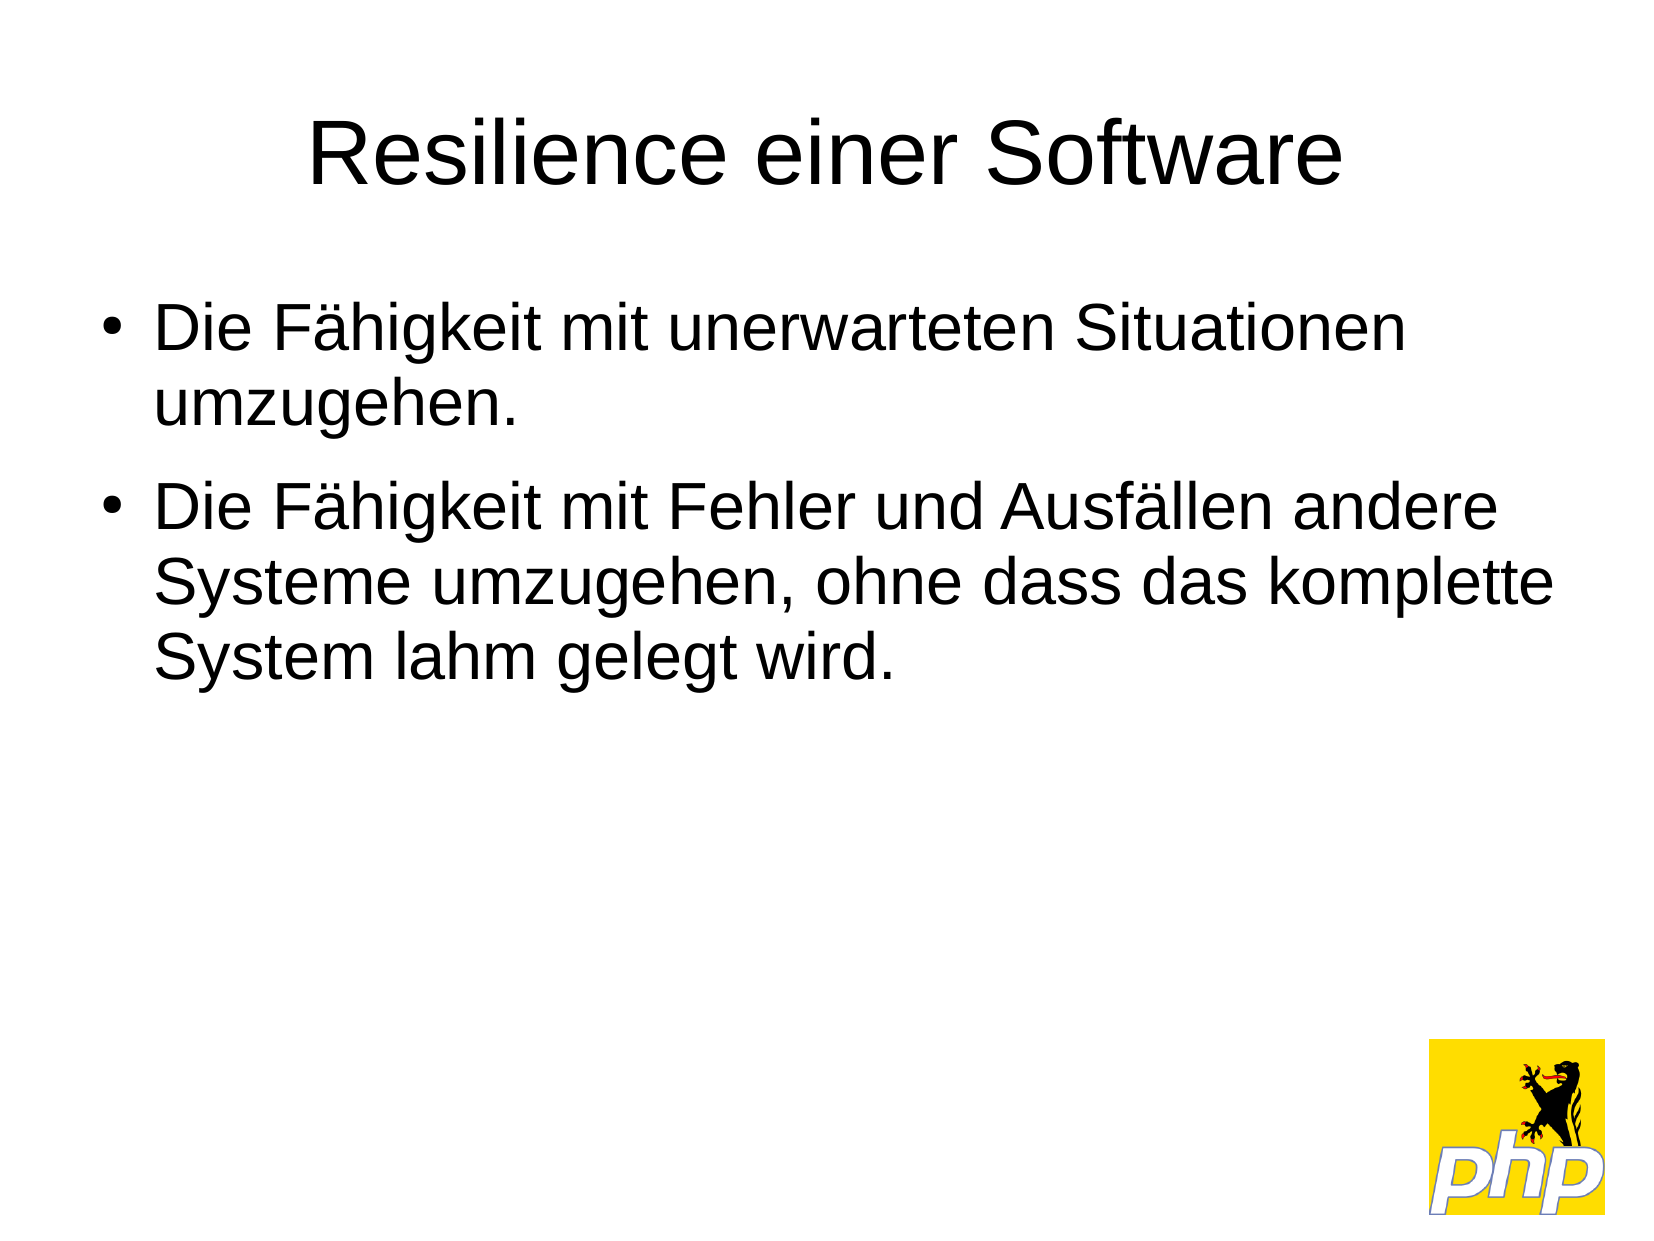

# Resilience einer Software
Die Fähigkeit mit unerwarteten Situationen umzugehen.
Die Fähigkeit mit Fehler und Ausfällen andere Systeme umzugehen, ohne dass das komplette System lahm gelegt wird.